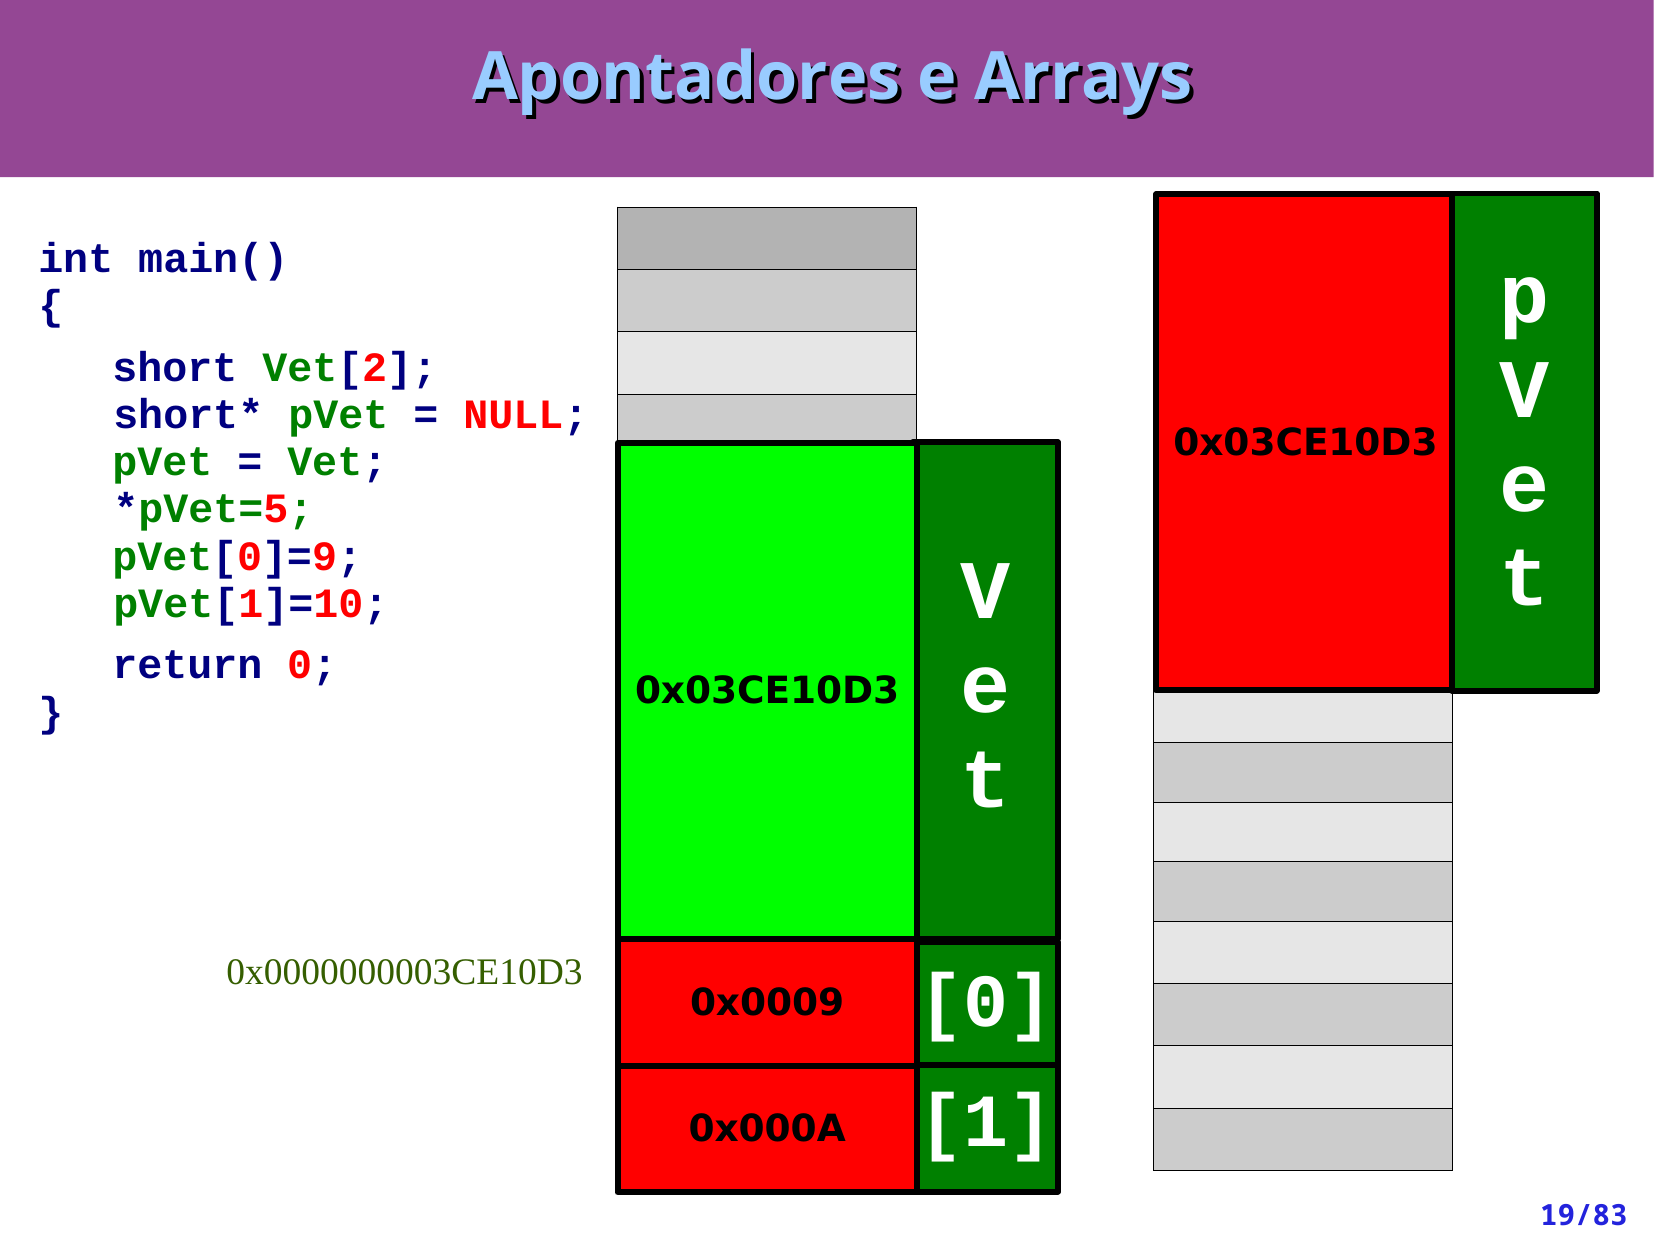

# Apontadores e Arrays
p
V
e
t
0x03CE10D3
| |
| --- |
| |
| |
| |
| |
| |
| |
| |
| |
| |
| |
| |
| |
| |
| |
| |
| |
| --- |
| |
| |
| |
| |
| |
| |
| |
| |
| |
| |
| |
| |
| |
| |
| |
int main()
{
	short Vet[2];
 short* pVet = NULL;
	pVet = Vet;
 *pVet=5;
	pVet[0]=9;
 pVet[1]=10;
	return 0;
}
V
e
t
0x03CE10D3
0x0005
0x0009
[0]
[1]
0x0000000003CE10D3
0x000A
19